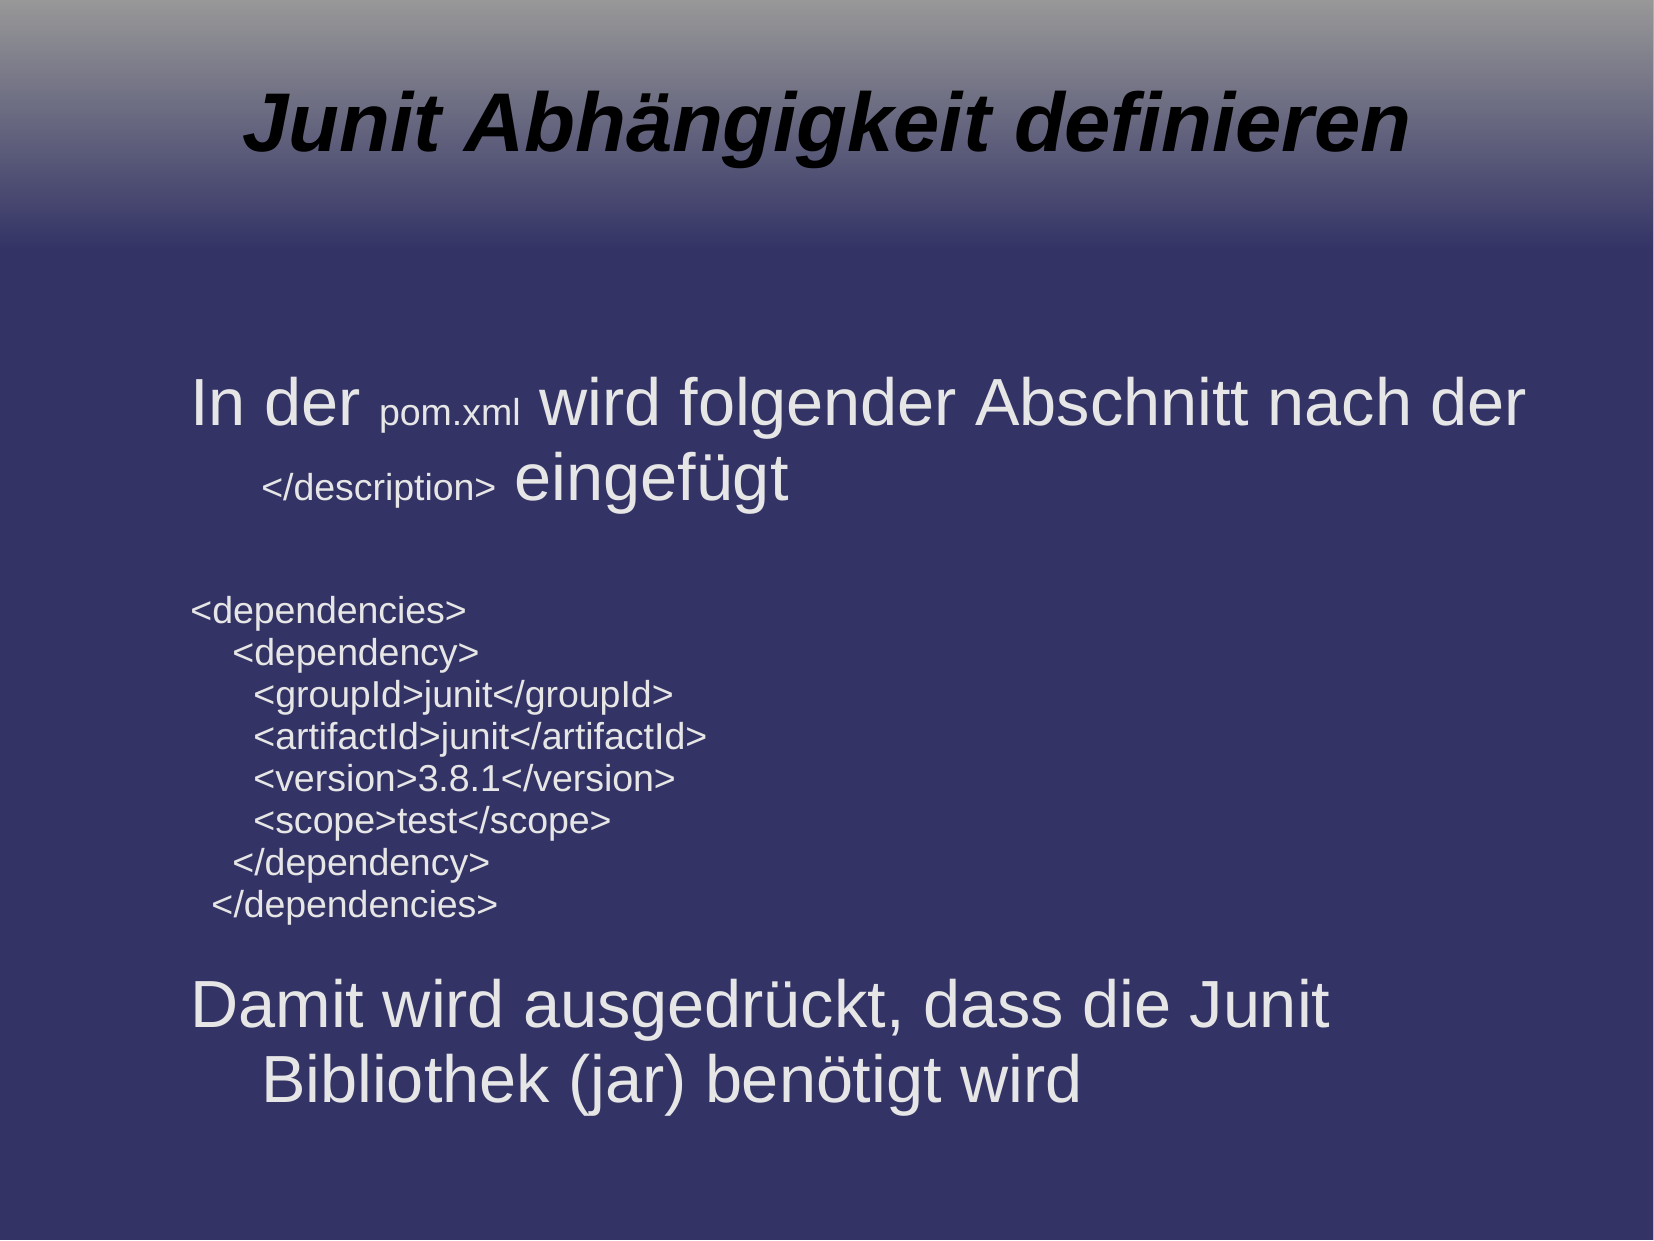

# Junit Abhängigkeit definieren
In der pom.xml wird folgender Abschnitt nach der </description> eingefügt
<dependencies>
 <dependency>
 <groupId>junit</groupId>
 <artifactId>junit</artifactId>
 <version>3.8.1</version>
 <scope>test</scope>
 </dependency>
 </dependencies>
Damit wird ausgedrückt, dass die Junit Bibliothek (jar) benötigt wird